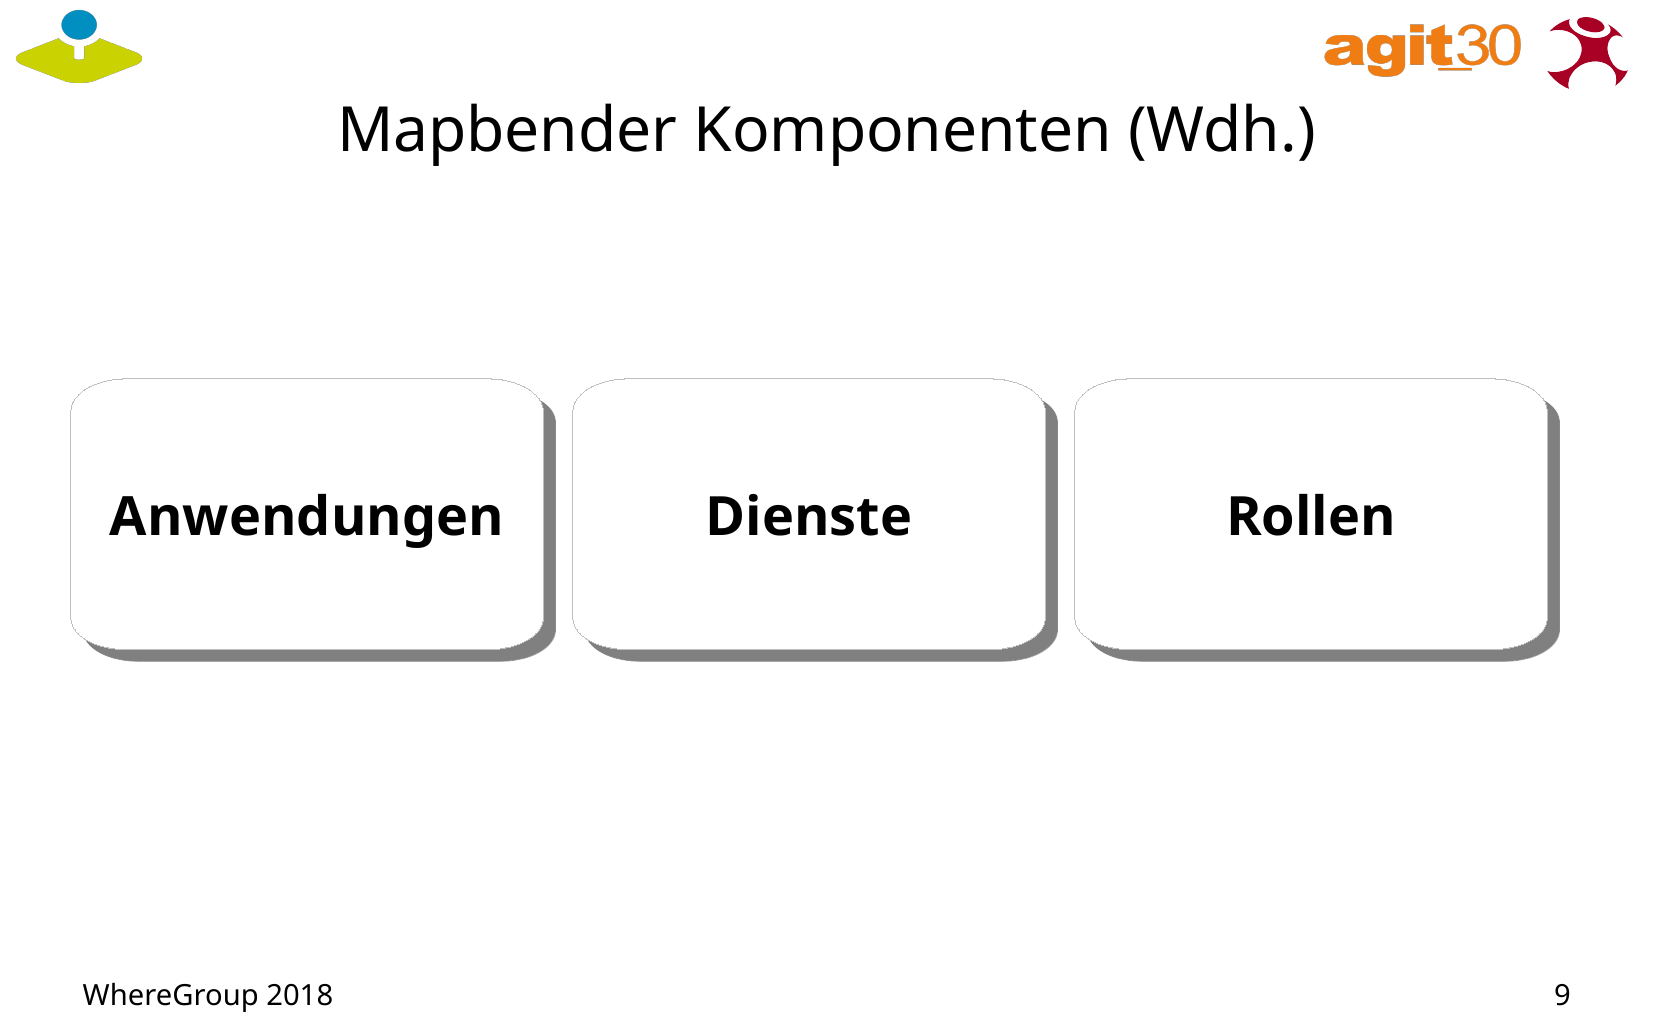

# Mapbender Komponenten (Wdh.)
Anwendungen
Dienste
Rollen
WhereGroup 2018
9